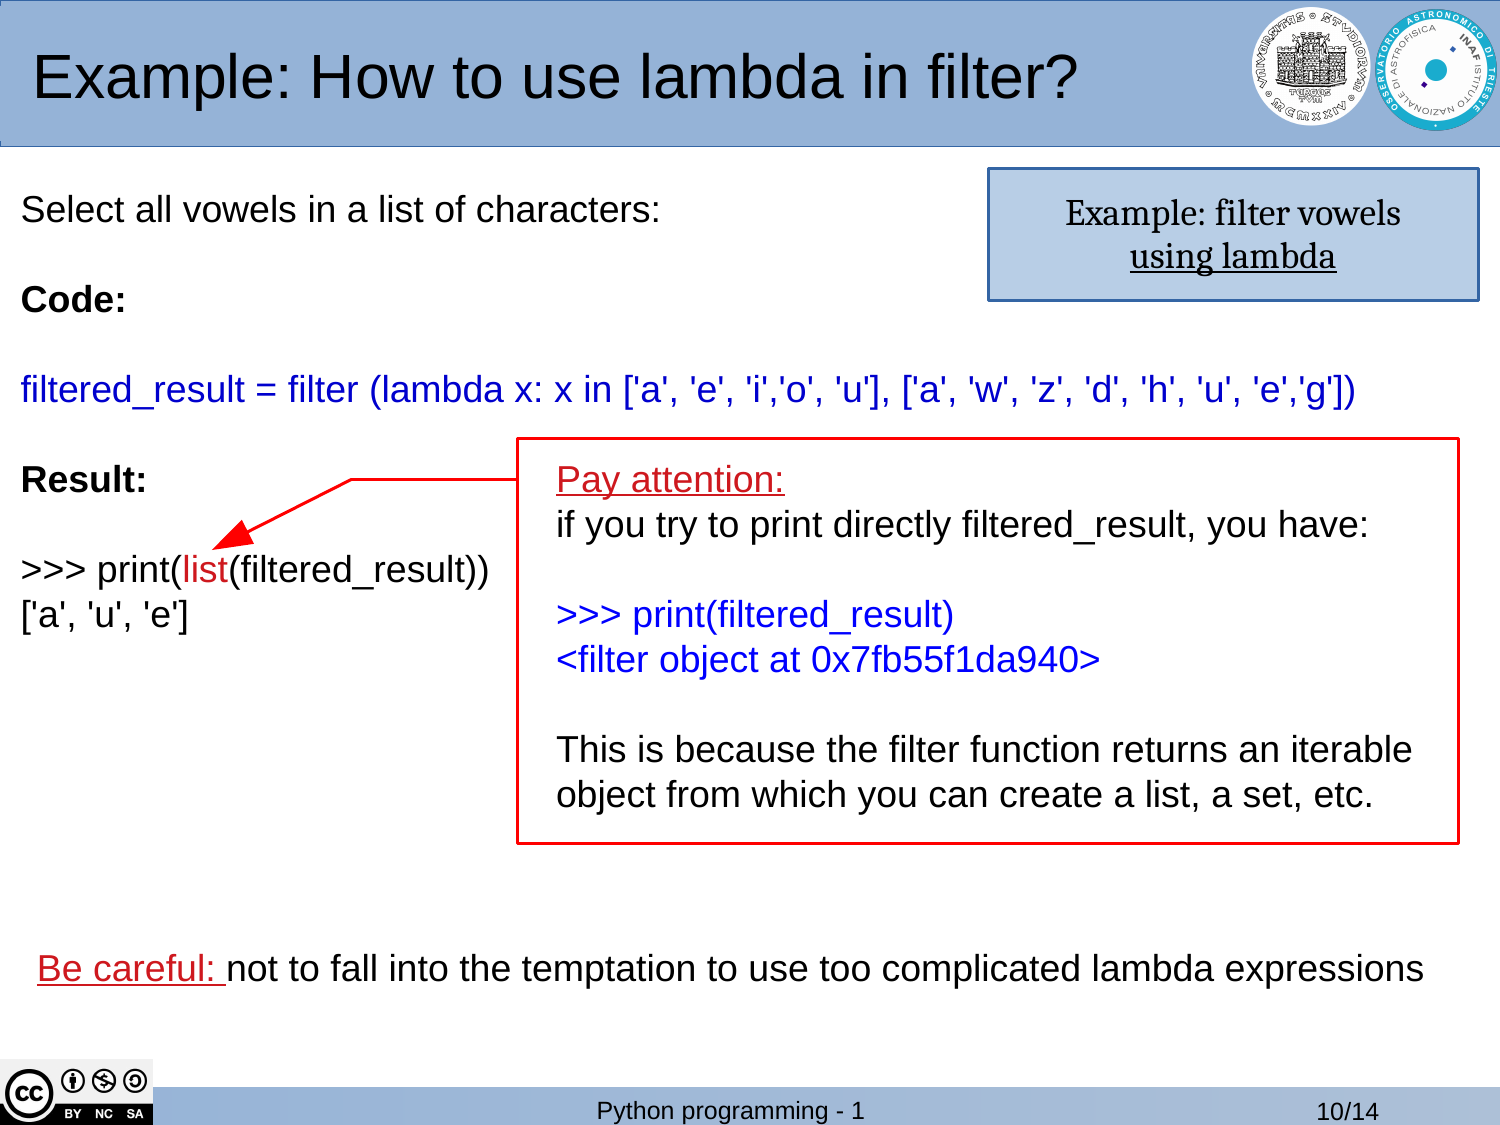

Example: How to use lambda in filter?
Example: filter vowels
using lambda
# Select all vowels in a list of characters:
Code:
filtered_result = filter (lambda x: x in ['a', 'e', 'i','o', 'u'], ['a', 'w', 'z', 'd', 'h', 'u', 'e','g'])
Result:
>>> print(list(filtered_result))
['a', 'u', 'e']
Pay attention:
if you try to print directly filtered_result, you have:
>>> print(filtered_result)
<filter object at 0x7fb55f1da940>
This is because the filter function returns an iterable object from which you can create a list, a set, etc.
Be careful: not to fall into the temptation to use too complicated lambda expressions